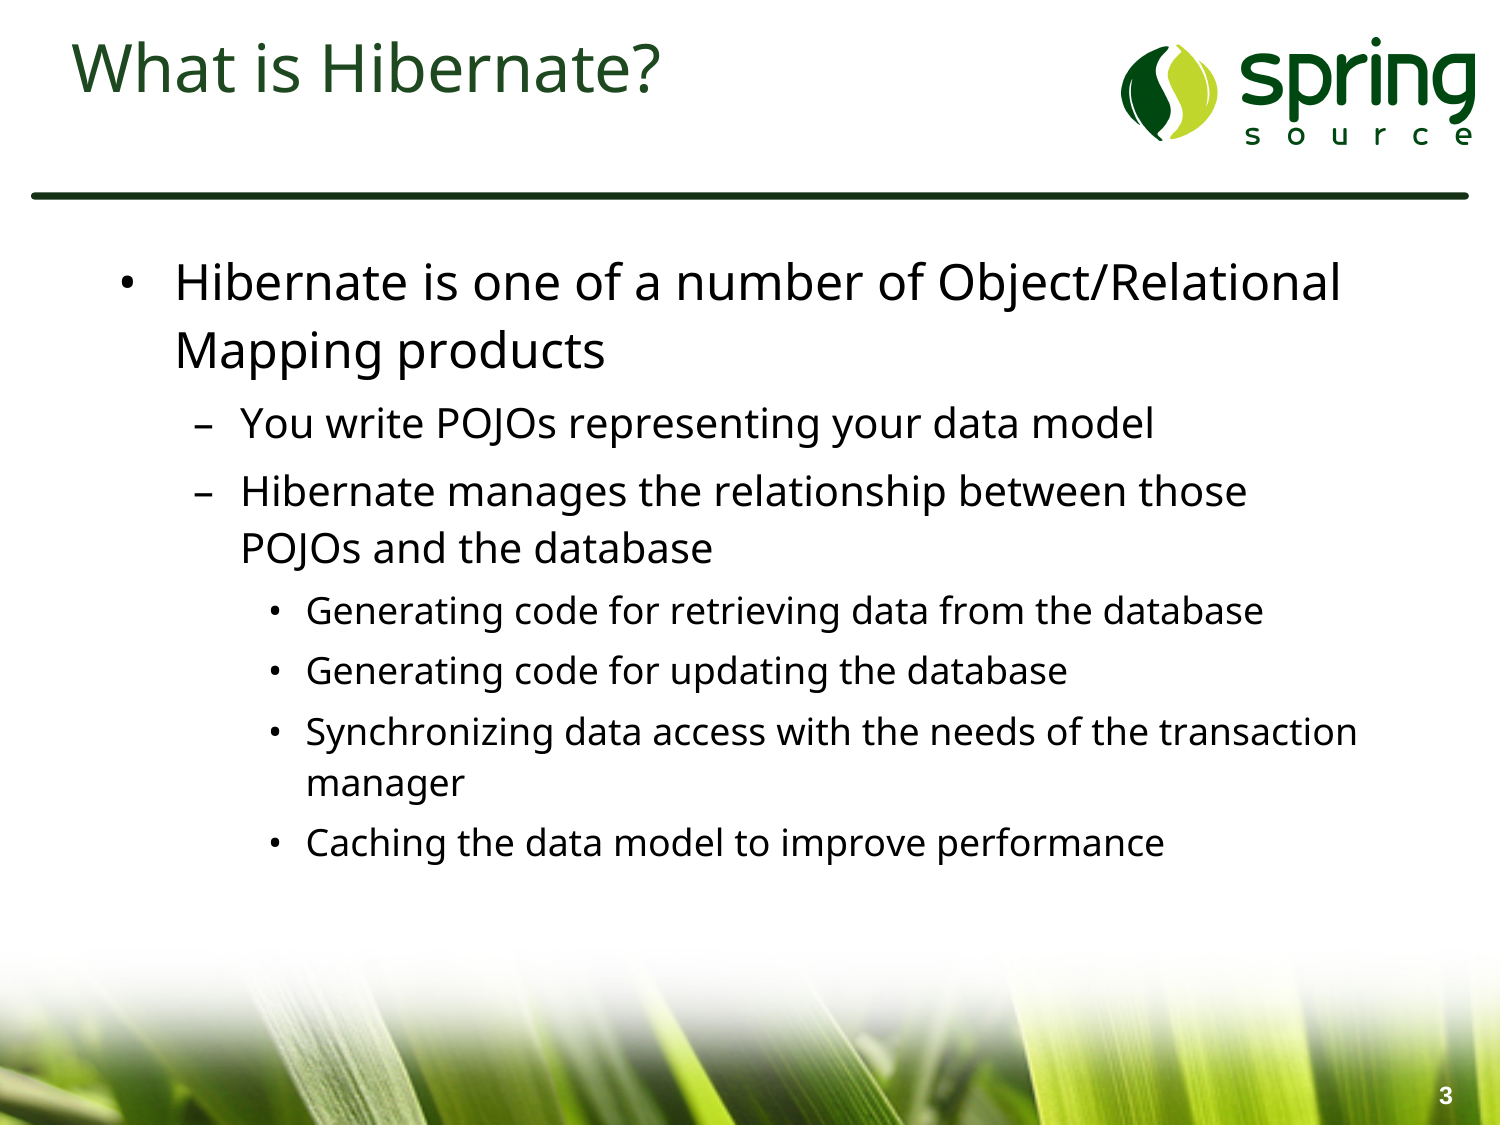

# What is Hibernate?
Hibernate is one of a number of Object/Relational Mapping products
You write POJOs representing your data model
Hibernate manages the relationship between those POJOs and the database
Generating code for retrieving data from the database
Generating code for updating the database
Synchronizing data access with the needs of the transaction manager
Caching the data model to improve performance